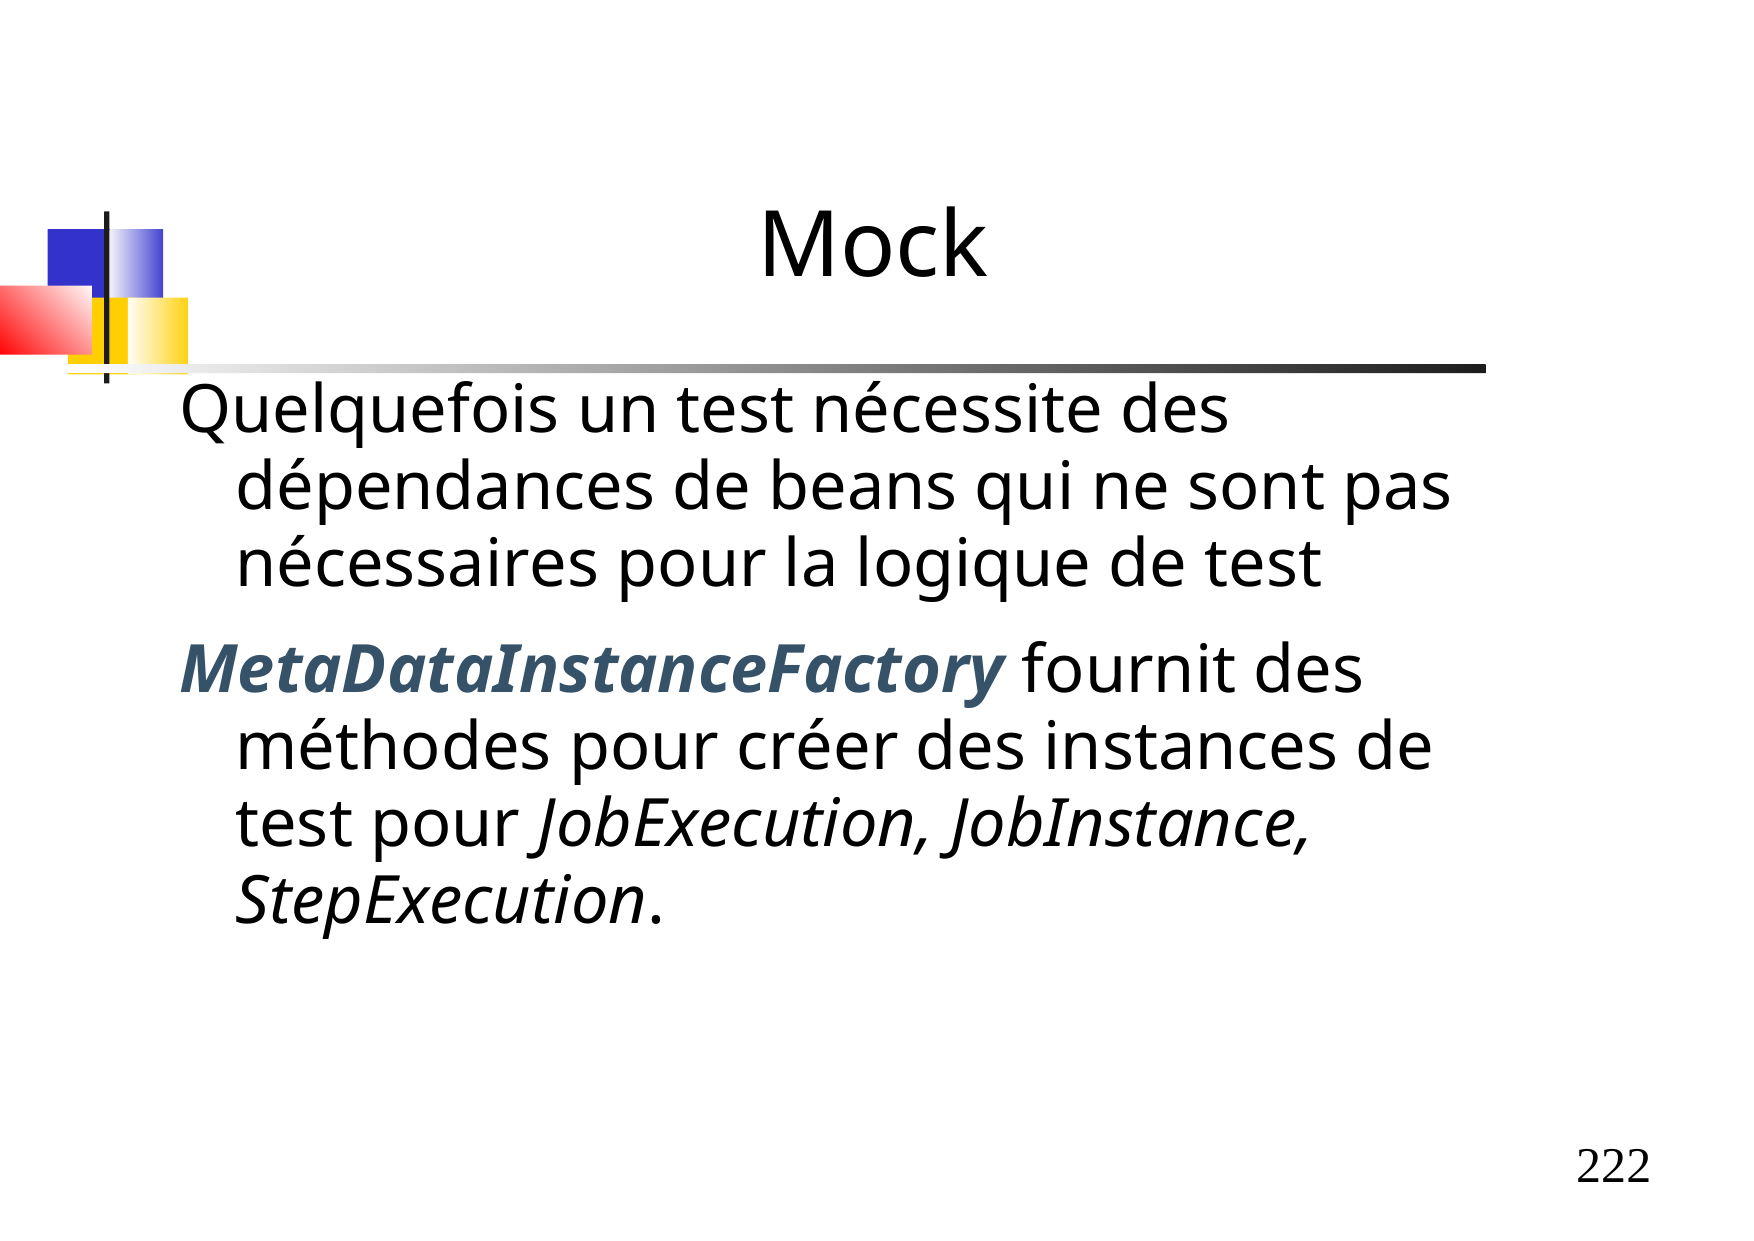

# Mock
Quelquefois un test nécessite des dépendances de beans qui ne sont pas nécessaires pour la logique de test
MetaDataInstanceFactory fournit des méthodes pour créer des instances de test pour JobExecution, JobInstance, StepExecution.